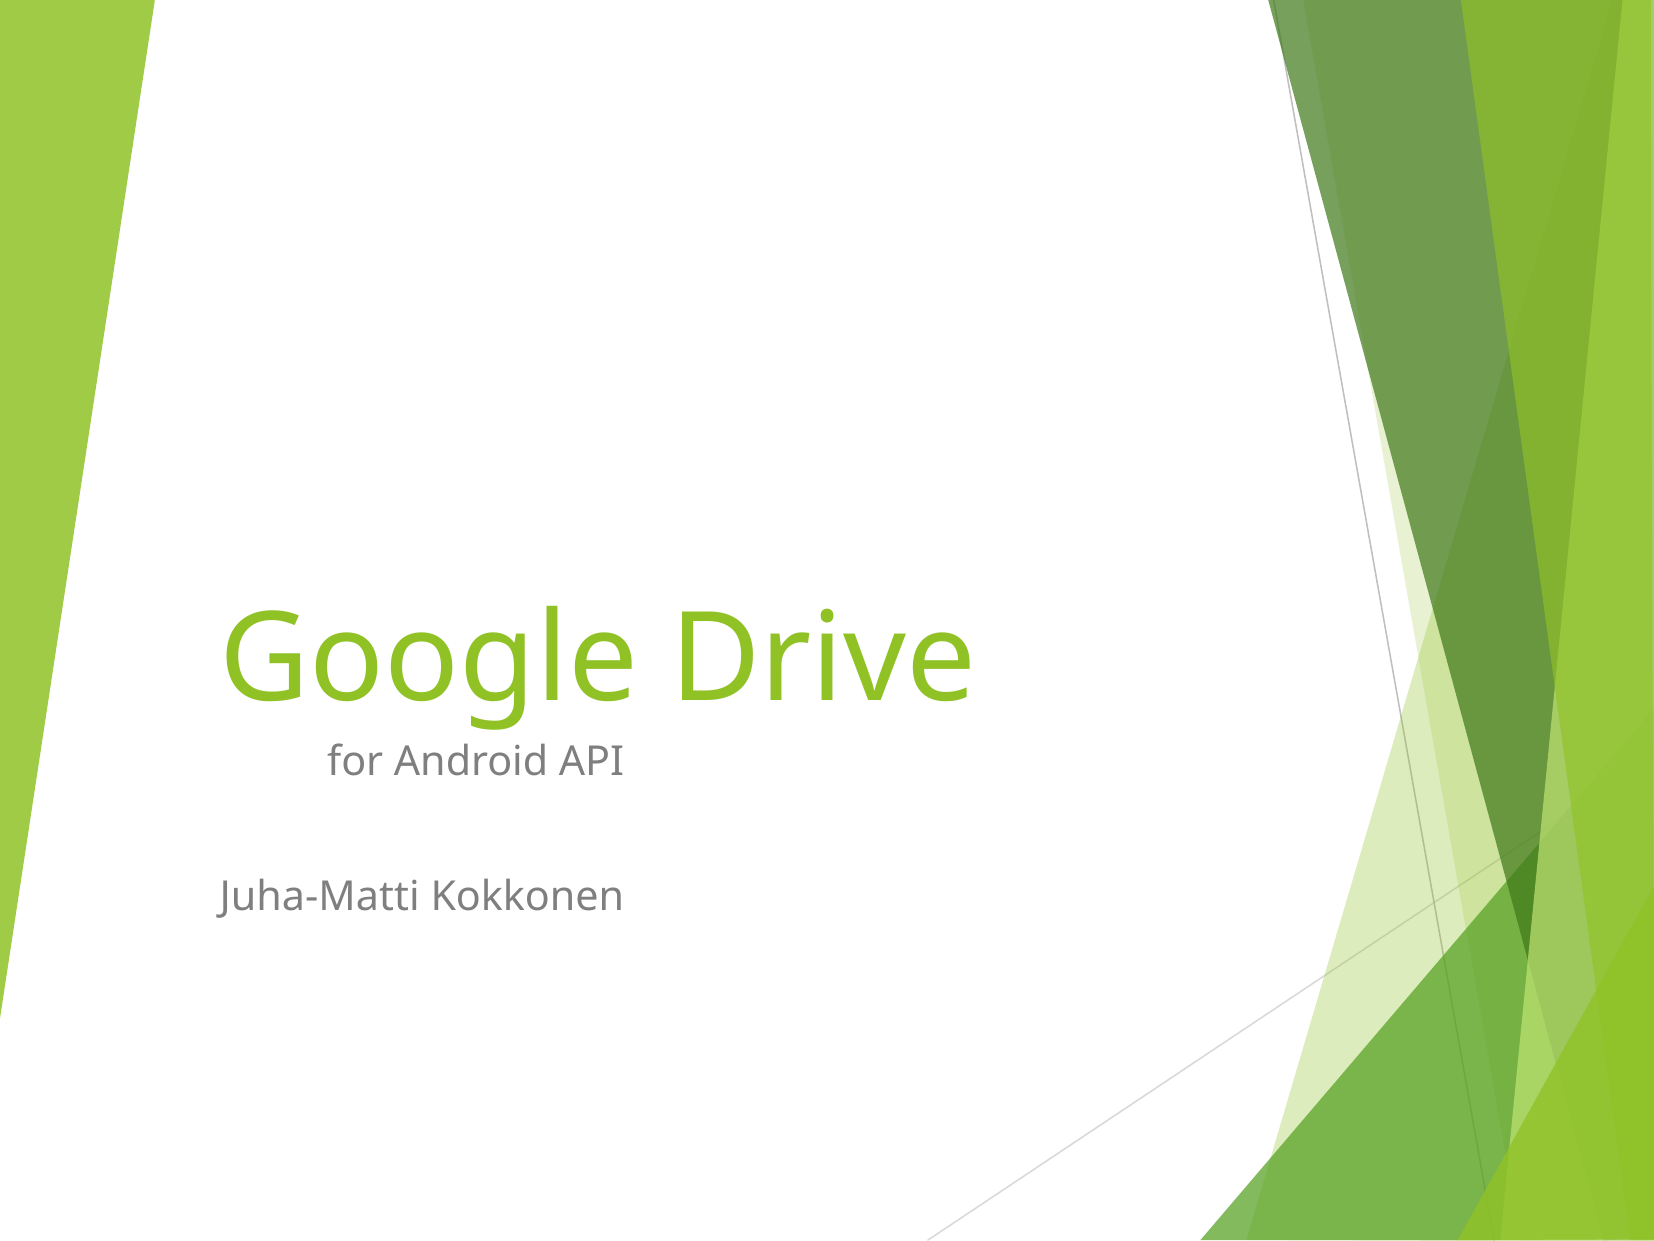

# Google Drive
for Android API
Juha-Matti Kokkonen